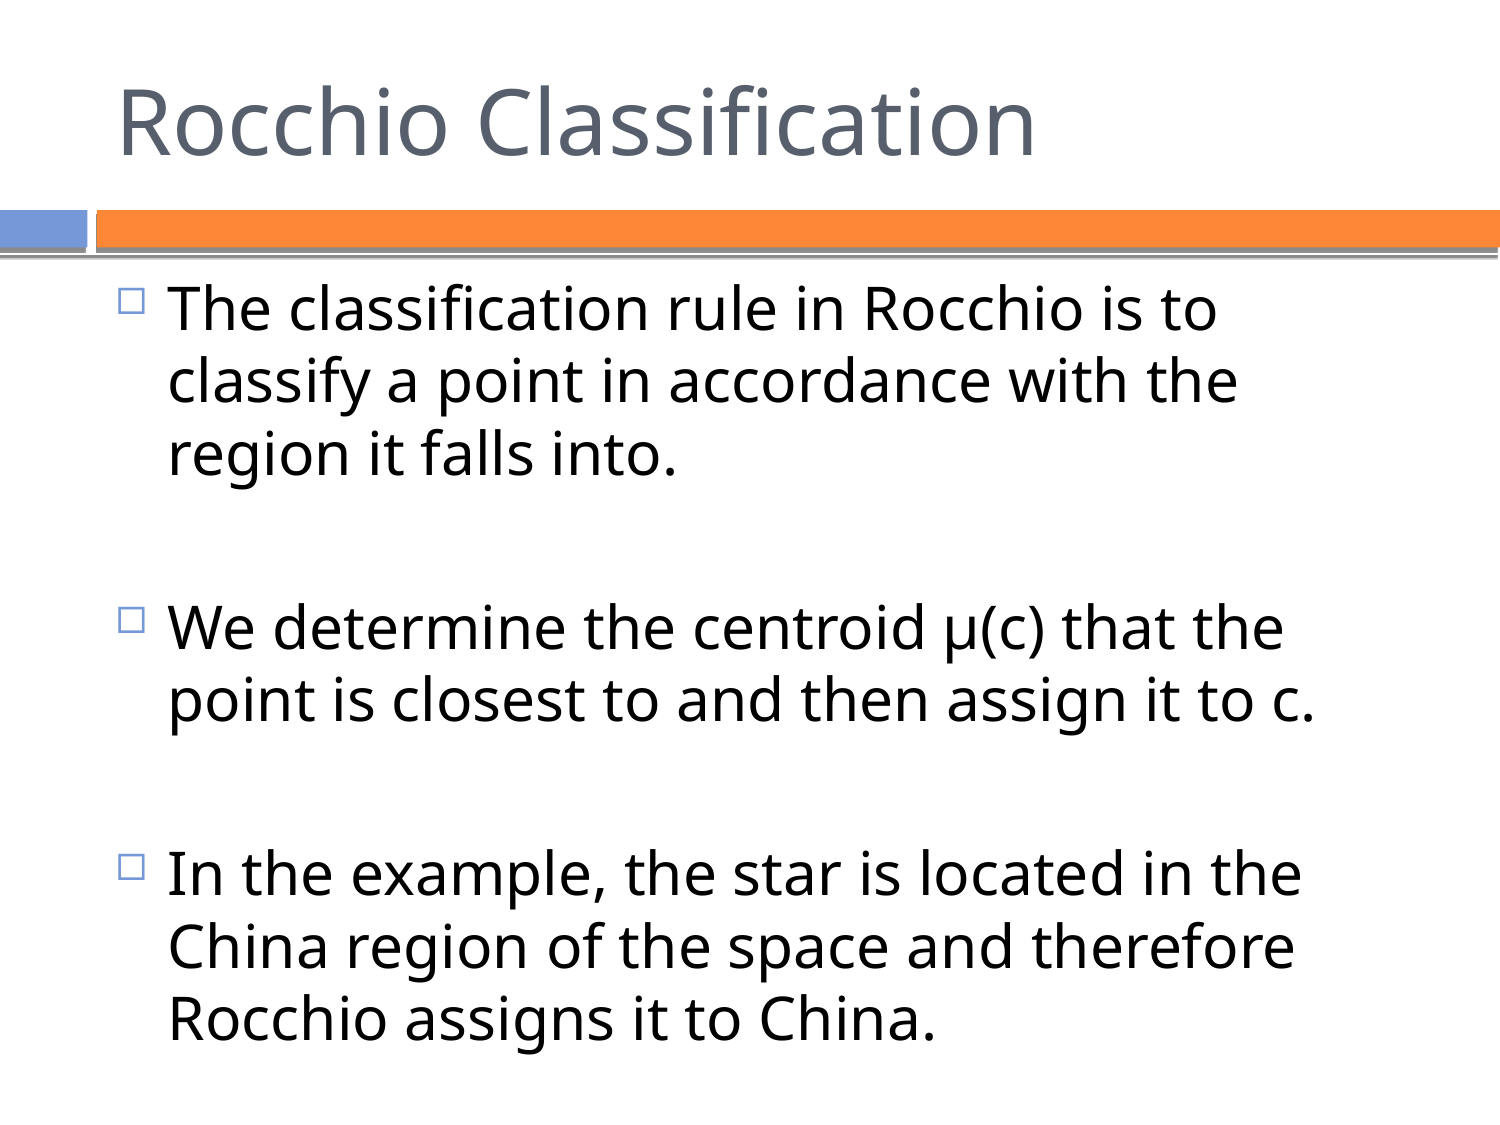

# Rocchio Classification
The classification rule in Rocchio is to classify a point in accordance with the region it falls into.
We determine the centroid µ(c) that the point is closest to and then assign it to c.
In the example, the star is located in the China region of the space and therefore Rocchio assigns it to China.